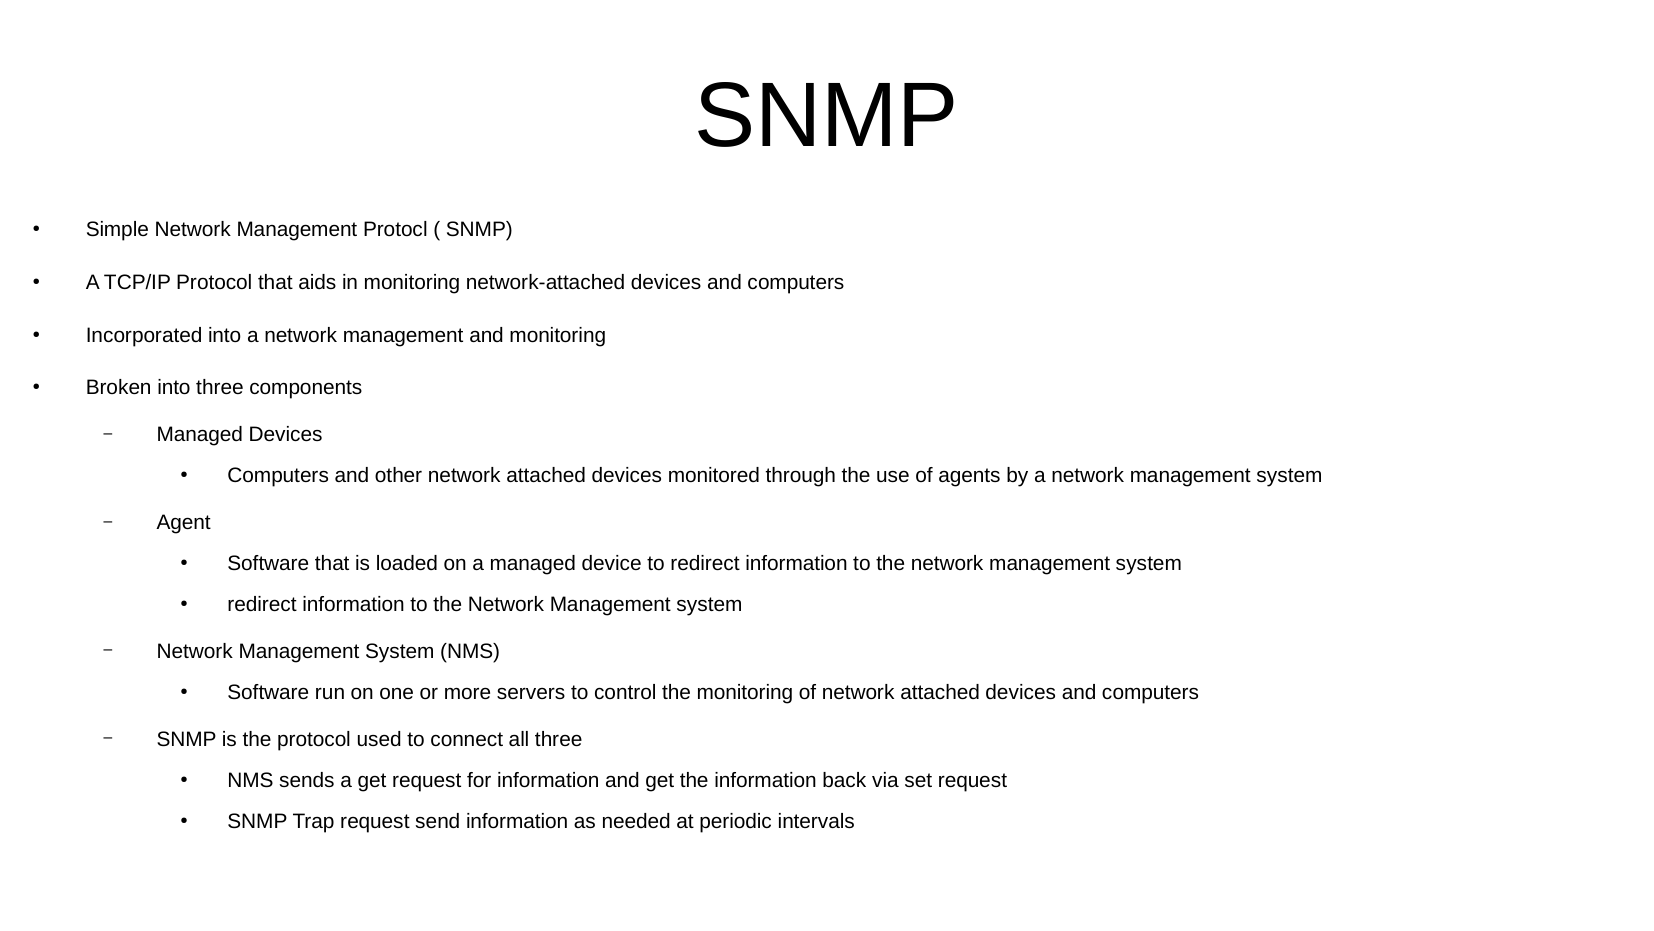

# SNMP
Simple Network Management Protocl ( SNMP)
A TCP/IP Protocol that aids in monitoring network-attached devices and computers
Incorporated into a network management and monitoring
Broken into three components
Managed Devices
Computers and other network attached devices monitored through the use of agents by a network management system
Agent
Software that is loaded on a managed device to redirect information to the network management system
redirect information to the Network Management system
Network Management System (NMS)
Software run on one or more servers to control the monitoring of network attached devices and computers
SNMP is the protocol used to connect all three
NMS sends a get request for information and get the information back via set request
SNMP Trap request send information as needed at periodic intervals